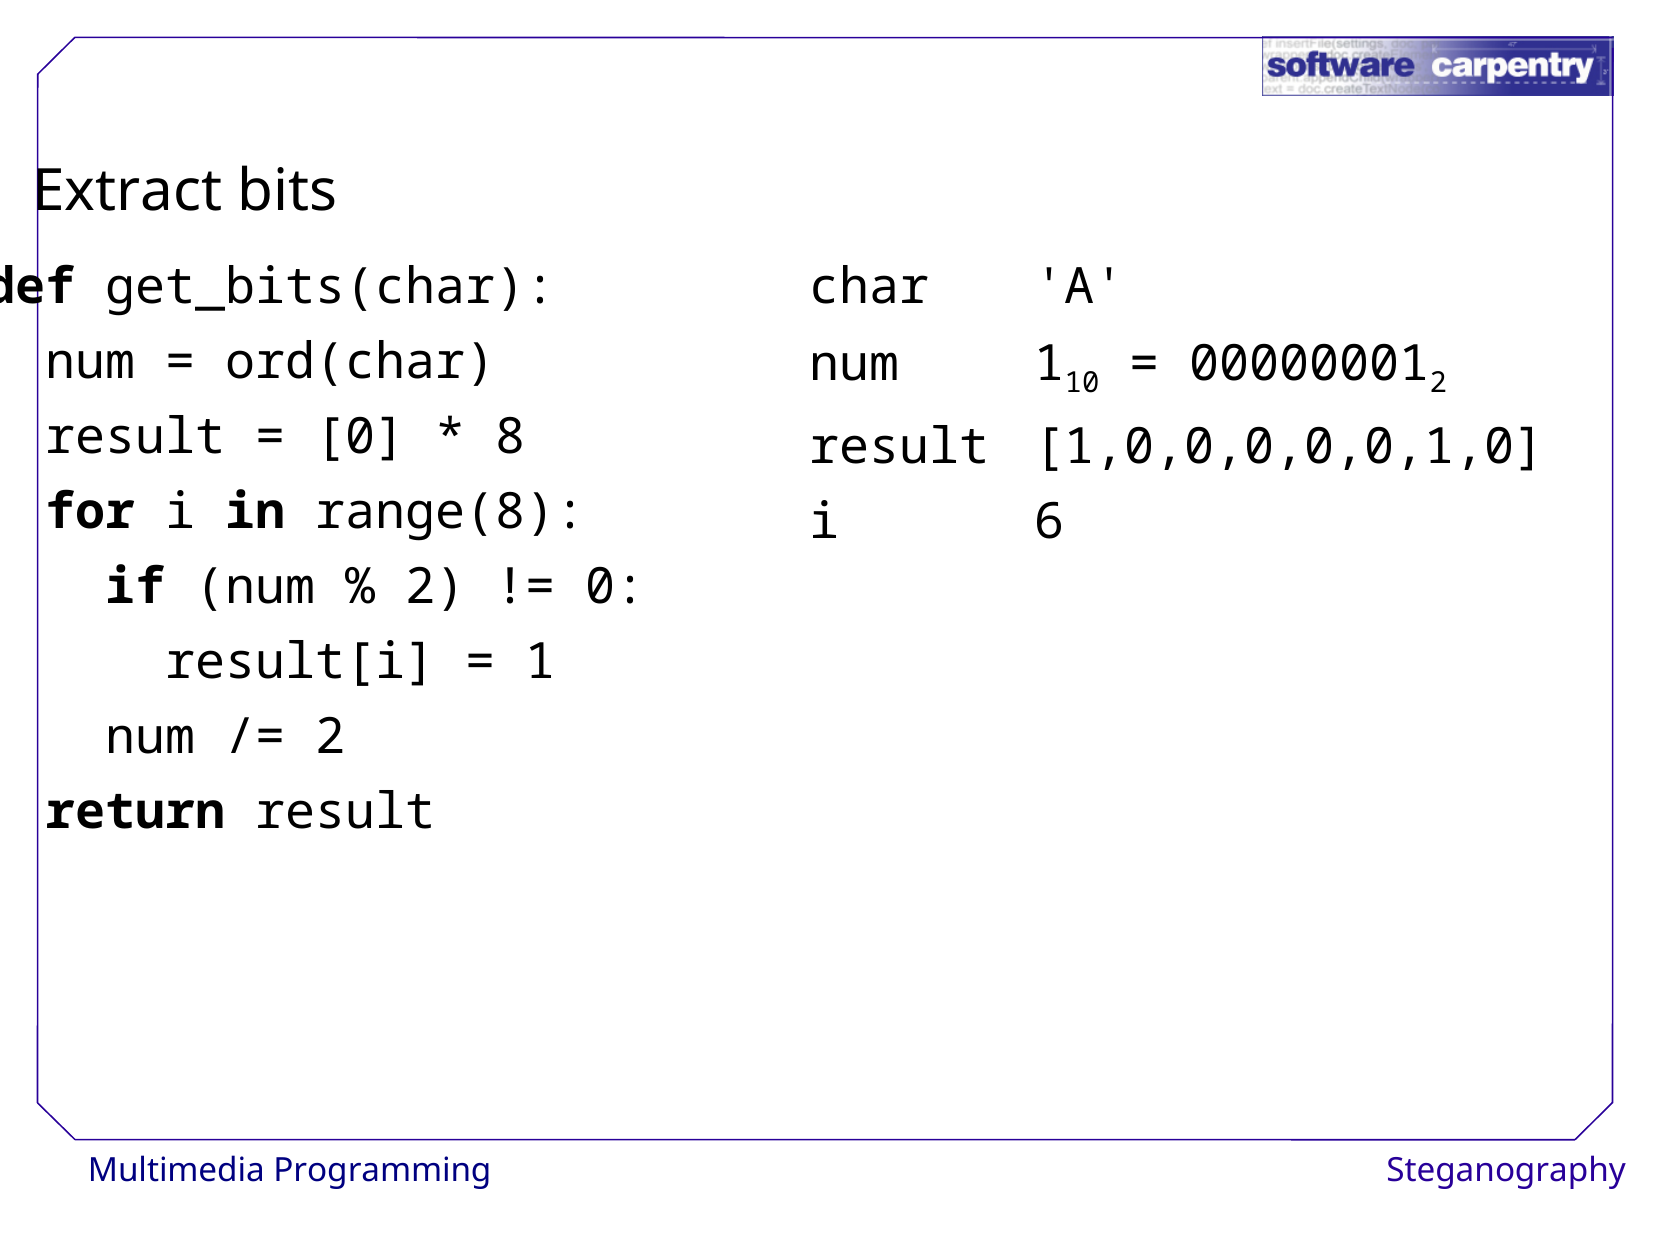

Extract bits
def get_bits(char):
 num = ord(char)
 result = [0] * 8
 for i in range(8):
 if (num % 2) != 0:
 result[i] = 1
 num /= 2
 return result
char		'A'
num		110 = 000000012
result	[1,0,0,0,0,0,1,0]
i			6